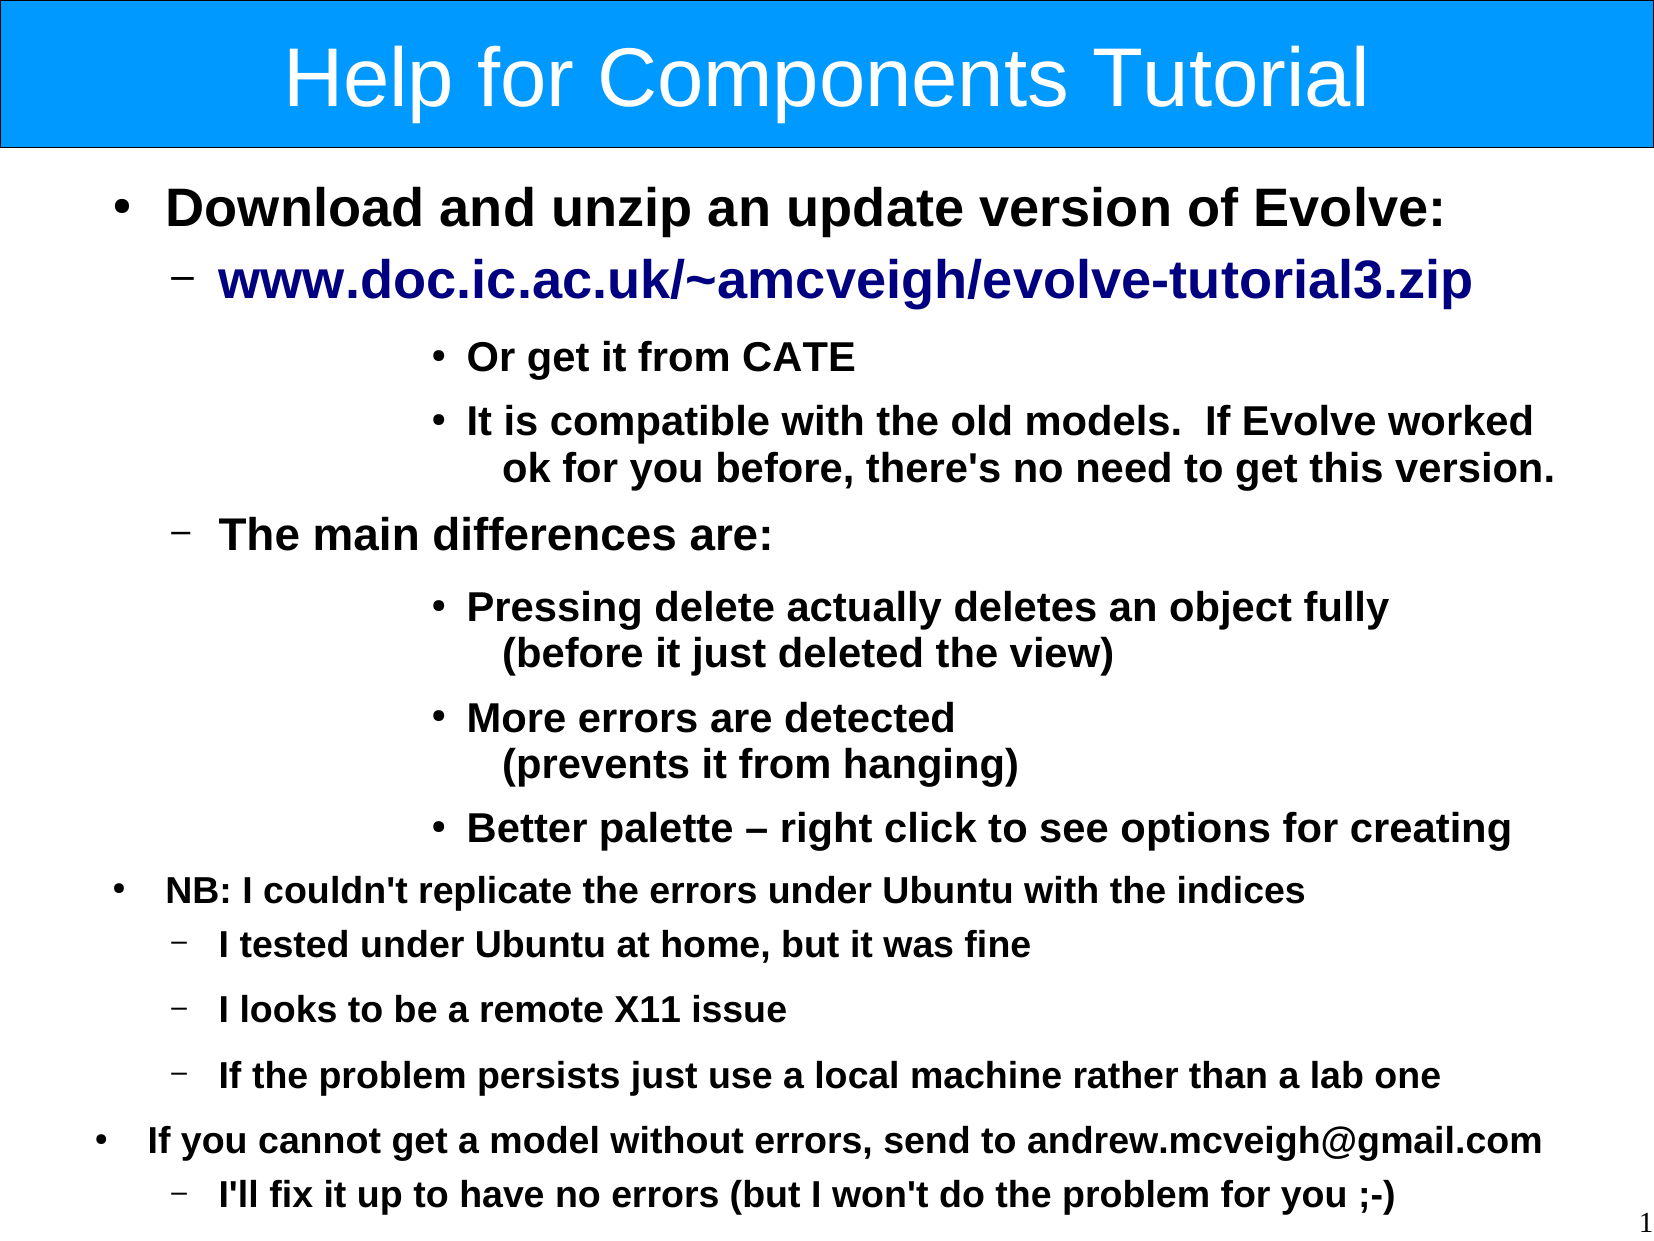

# Help for Components Tutorial
Download and unzip an update version of Evolve:
www.doc.ic.ac.uk/~amcveigh/evolve-tutorial3.zip
Or get it from CATE
It is compatible with the old models. If Evolve worked ok for you before, there's no need to get this version.
The main differences are:
Pressing delete actually deletes an object fully
(before it just deleted the view)
More errors are detected
(prevents it from hanging)
Better palette – right click to see options for creating
NB: I couldn't replicate the errors under Ubuntu with the indices
I tested under Ubuntu at home, but it was fine
I looks to be a remote X11 issue
If the problem persists just use a local machine rather than a lab one
If you cannot get a model without errors, send to andrew.mcveigh@gmail.com
I'll fix it up to have no errors (but I won't do the problem for you ;-)
1